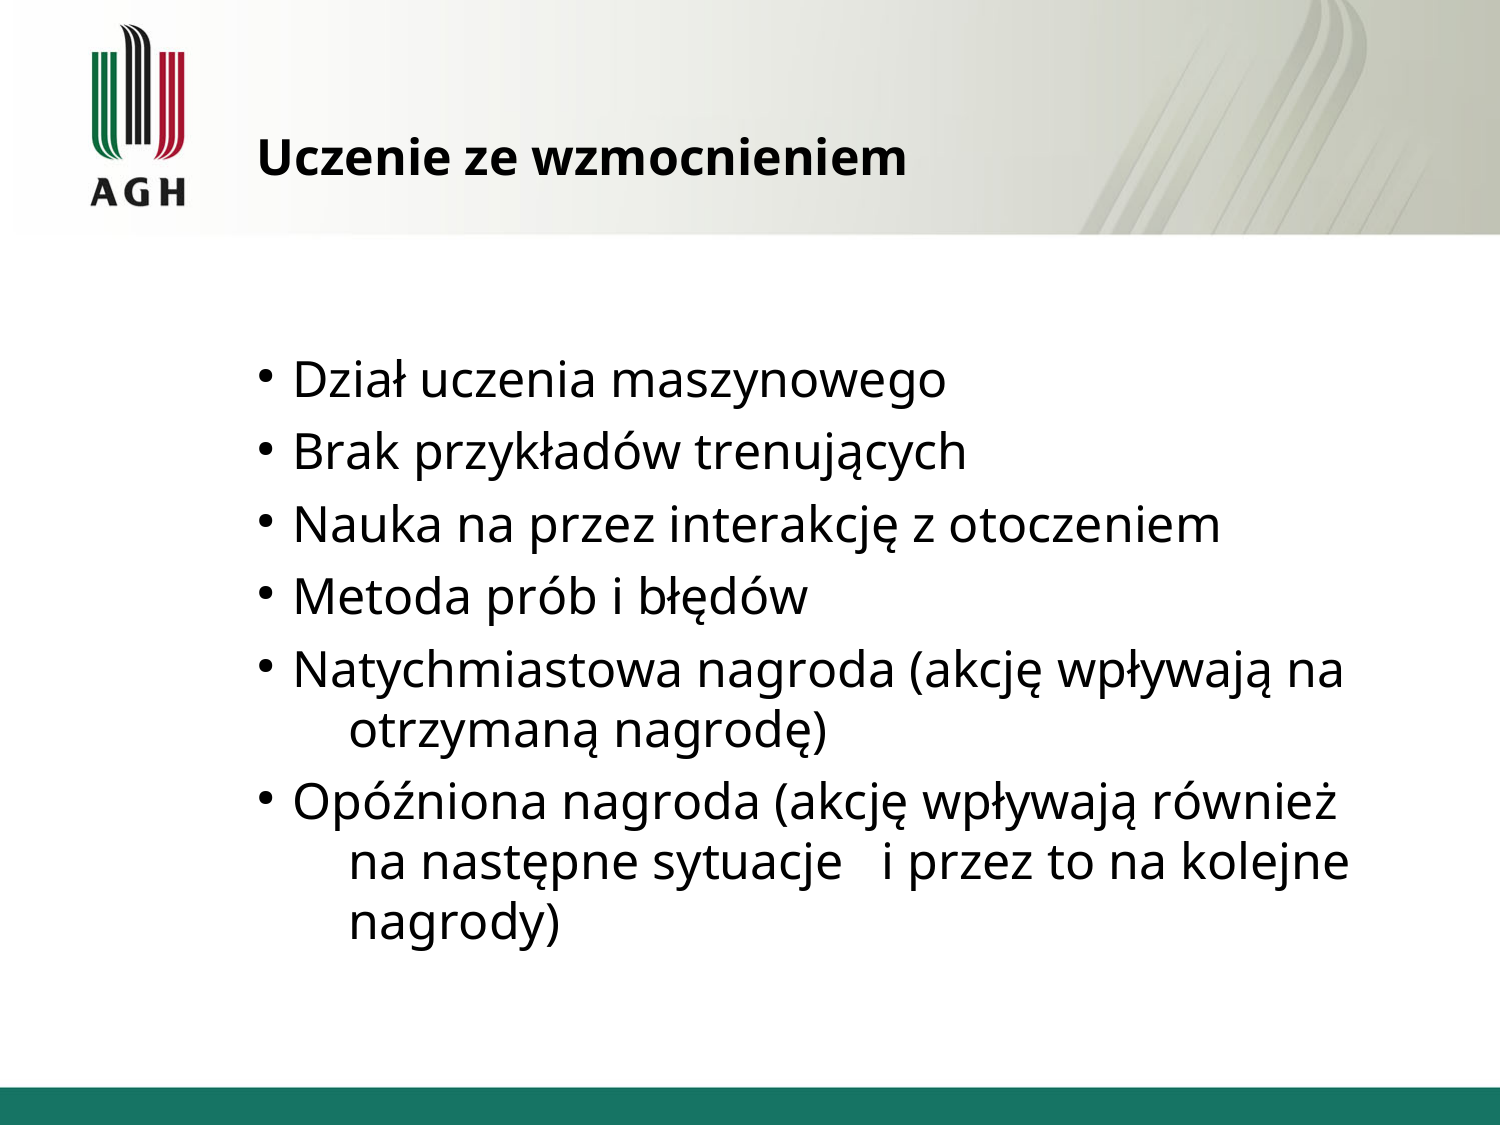

# Uczenie ze wzmocnieniem
Dział uczenia maszynowego
Brak przykładów trenujących
Nauka na przez interakcję z otoczeniem
Metoda prób i błędów
Natychmiastowa nagroda (akcję wpływają na otrzymaną nagrodę)
Opóźniona nagroda (akcję wpływają również na następne sytuacje	i przez to na kolejne nagrody)